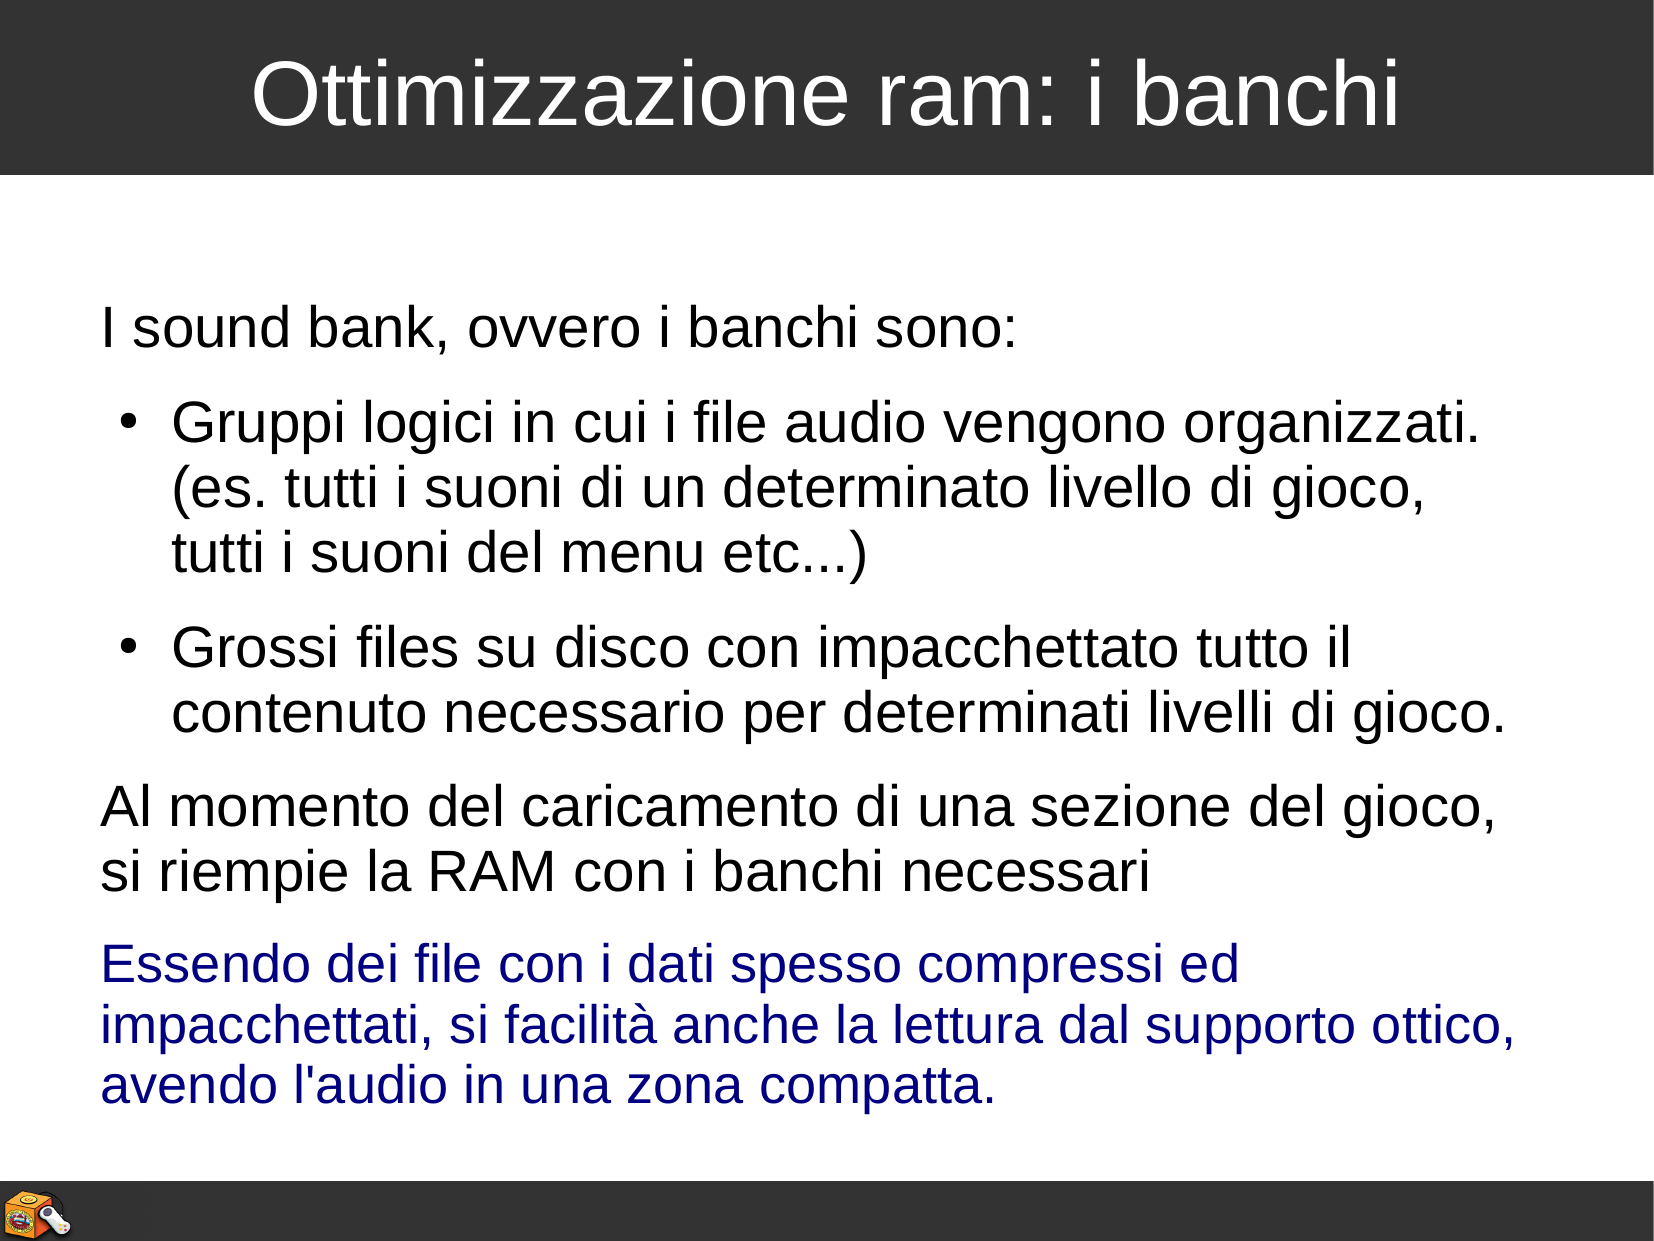

# Ottimizzazione ram: i banchi
I sound bank, ovvero i banchi sono:
Gruppi logici in cui i file audio vengono organizzati. (es. tutti i suoni di un determinato livello di gioco, tutti i suoni del menu etc...)
Grossi files su disco con impacchettato tutto il contenuto necessario per determinati livelli di gioco.
Al momento del caricamento di una sezione del gioco, si riempie la RAM con i banchi necessari
Essendo dei file con i dati spesso compressi ed impacchettati, si facilità anche la lettura dal supporto ottico, avendo l'audio in una zona compatta.